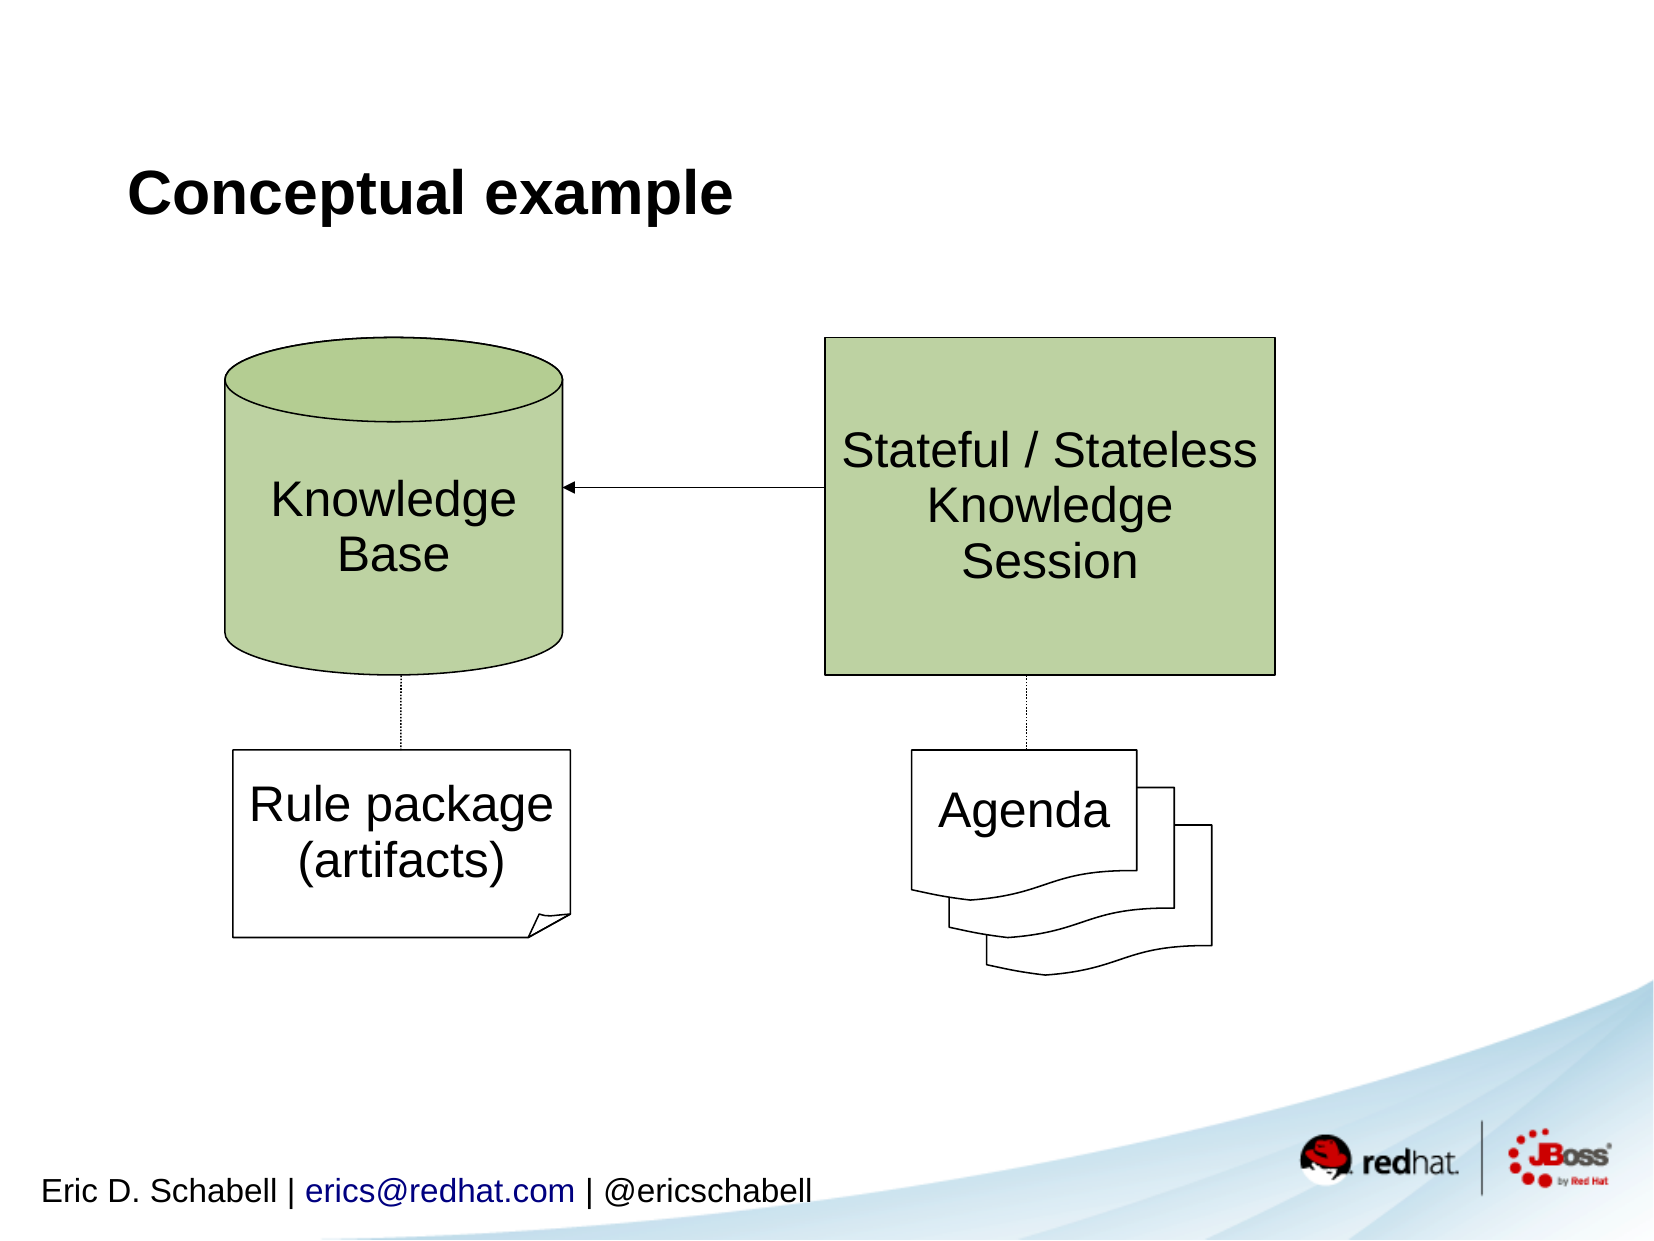

# Conceptual example
Knowledge
Base
Stateful / Stateless
Knowledge
Session
Rule package
(artifacts)
Agenda